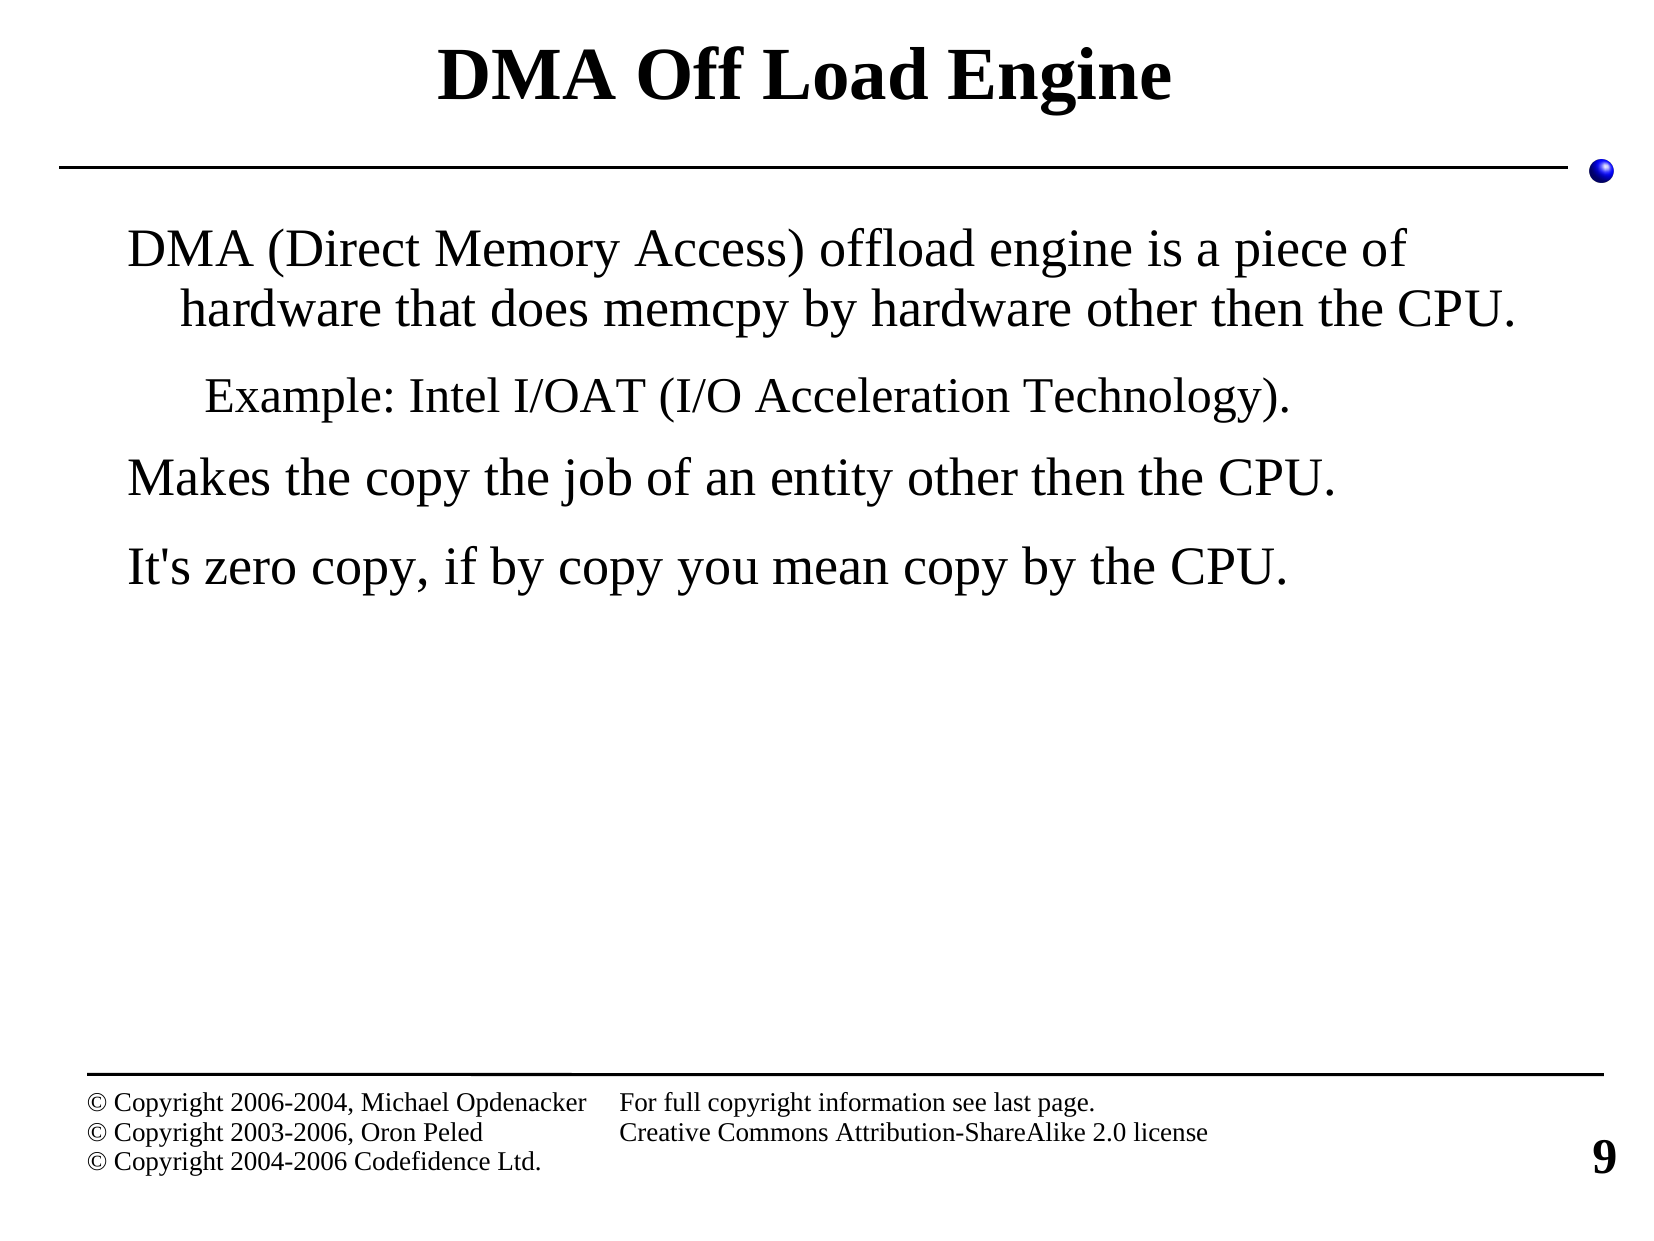

# DMA Off Load Engine
DMA (Direct Memory Access) offload engine is a piece of hardware that does memcpy by hardware other then the CPU.
Example: Intel I/OAT (I/O Acceleration Technology).
Makes the copy the job of an entity other then the CPU.
It's zero copy, if by copy you mean copy by the CPU.